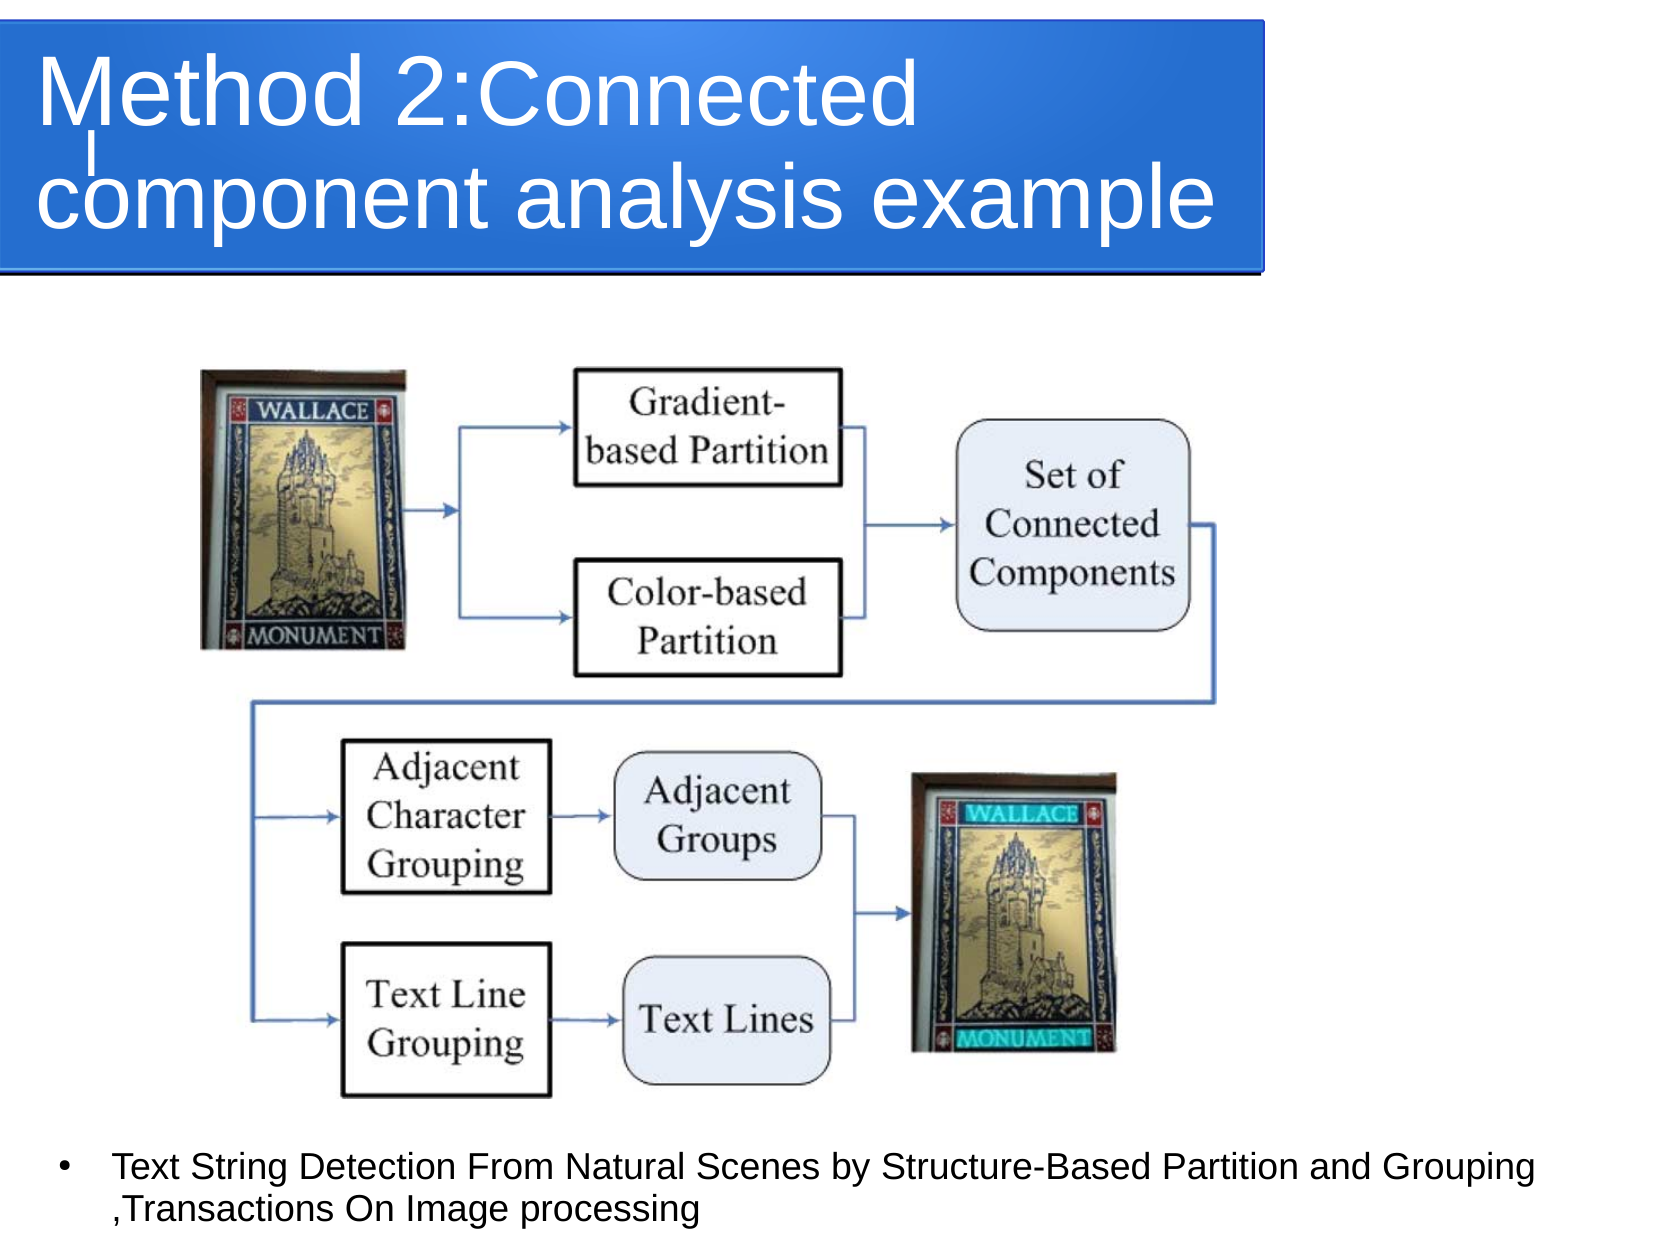

Method 2:Connected component analysis example
# I
Text String Detection From Natural Scenes by Structure-Based Partition and Grouping ,Transactions On Image processing